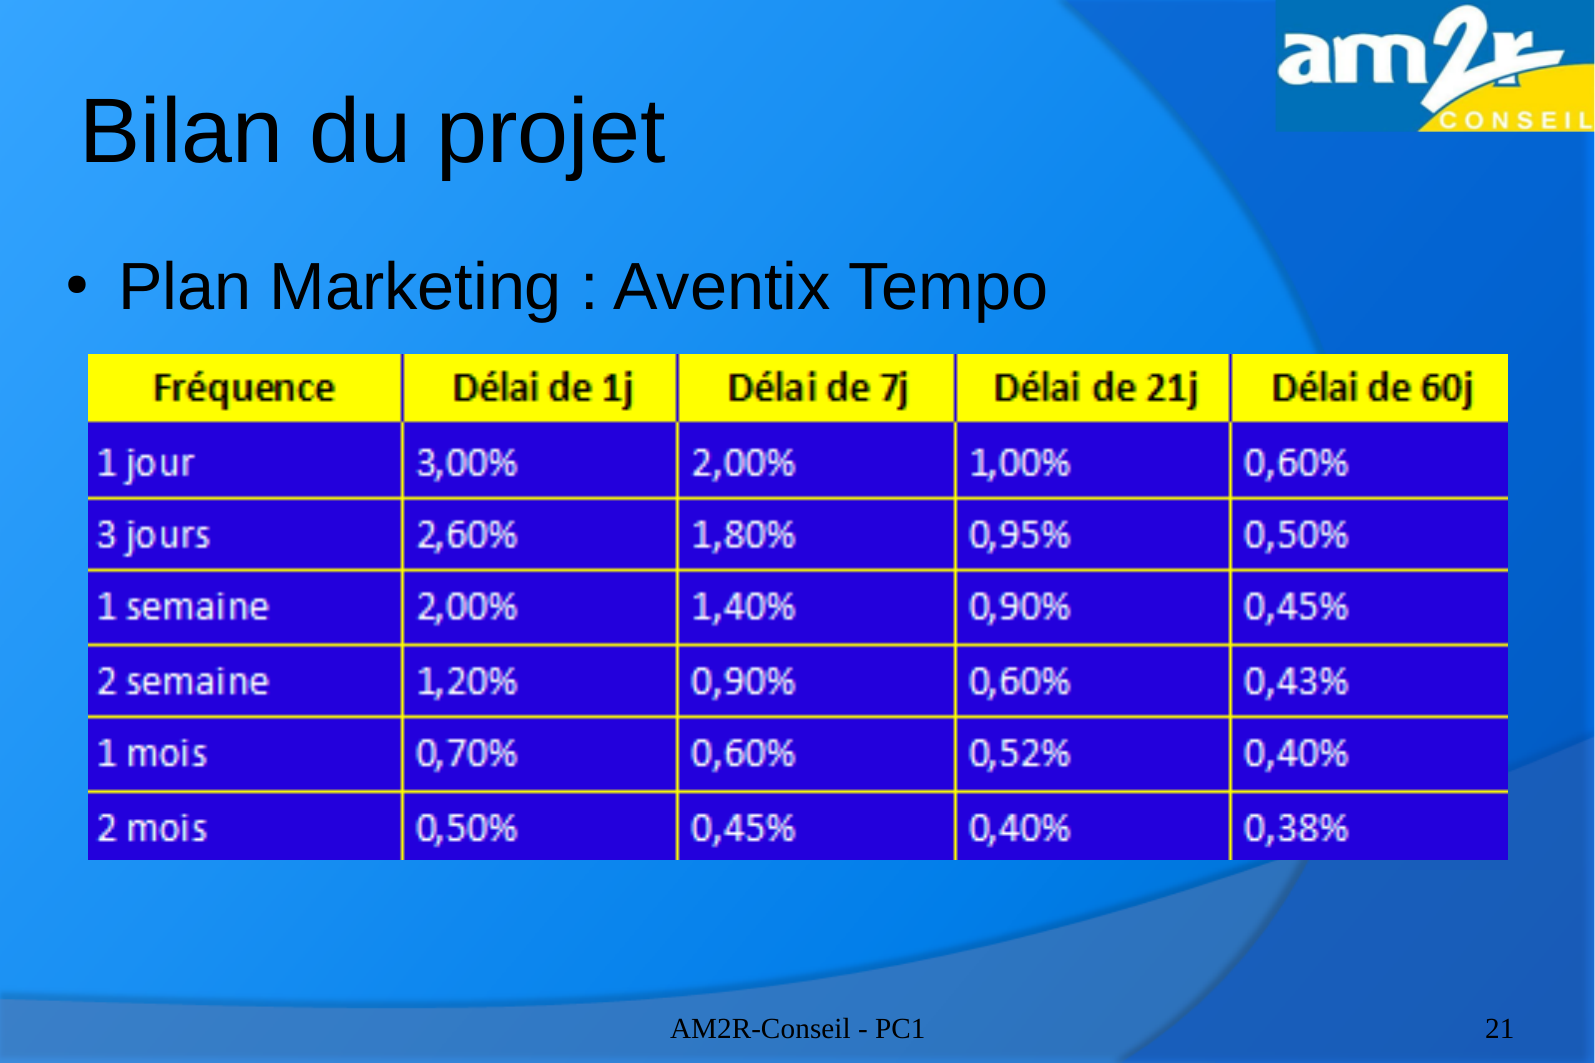

# Bilan du projet
Plan Marketing : Aventix Tempo
AM2R-Conseil - PC1
21